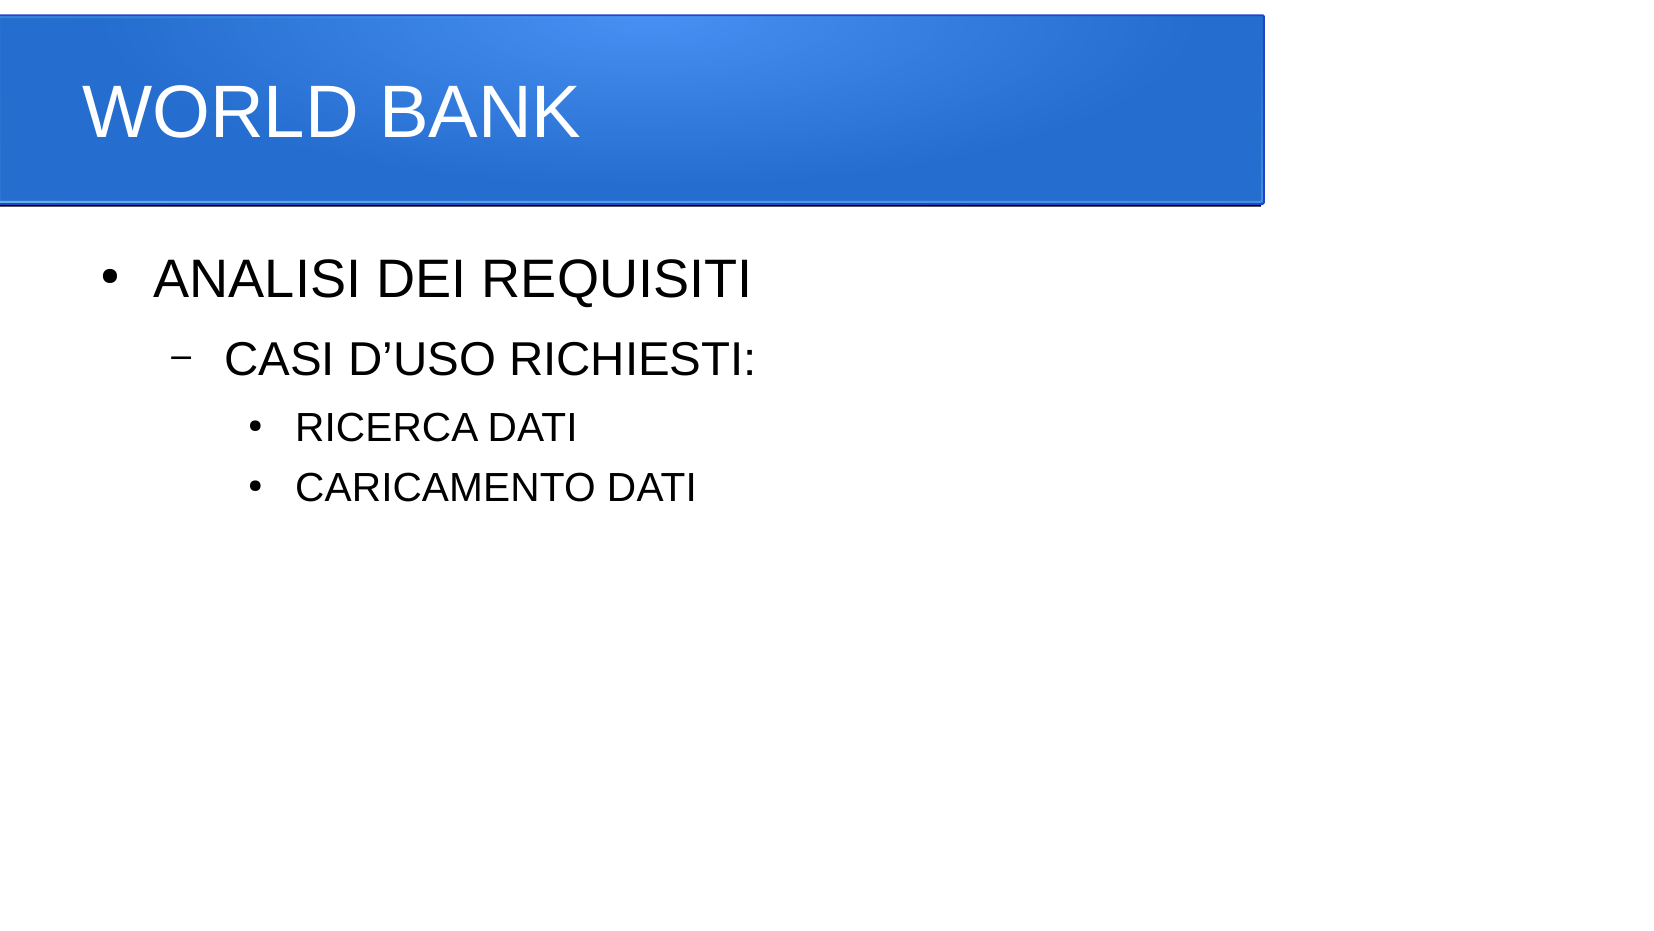

# WORLD BANK
ANALISI DEI REQUISITI
CASI D’USO RICHIESTI:
RICERCA DATI
CARICAMENTO DATI